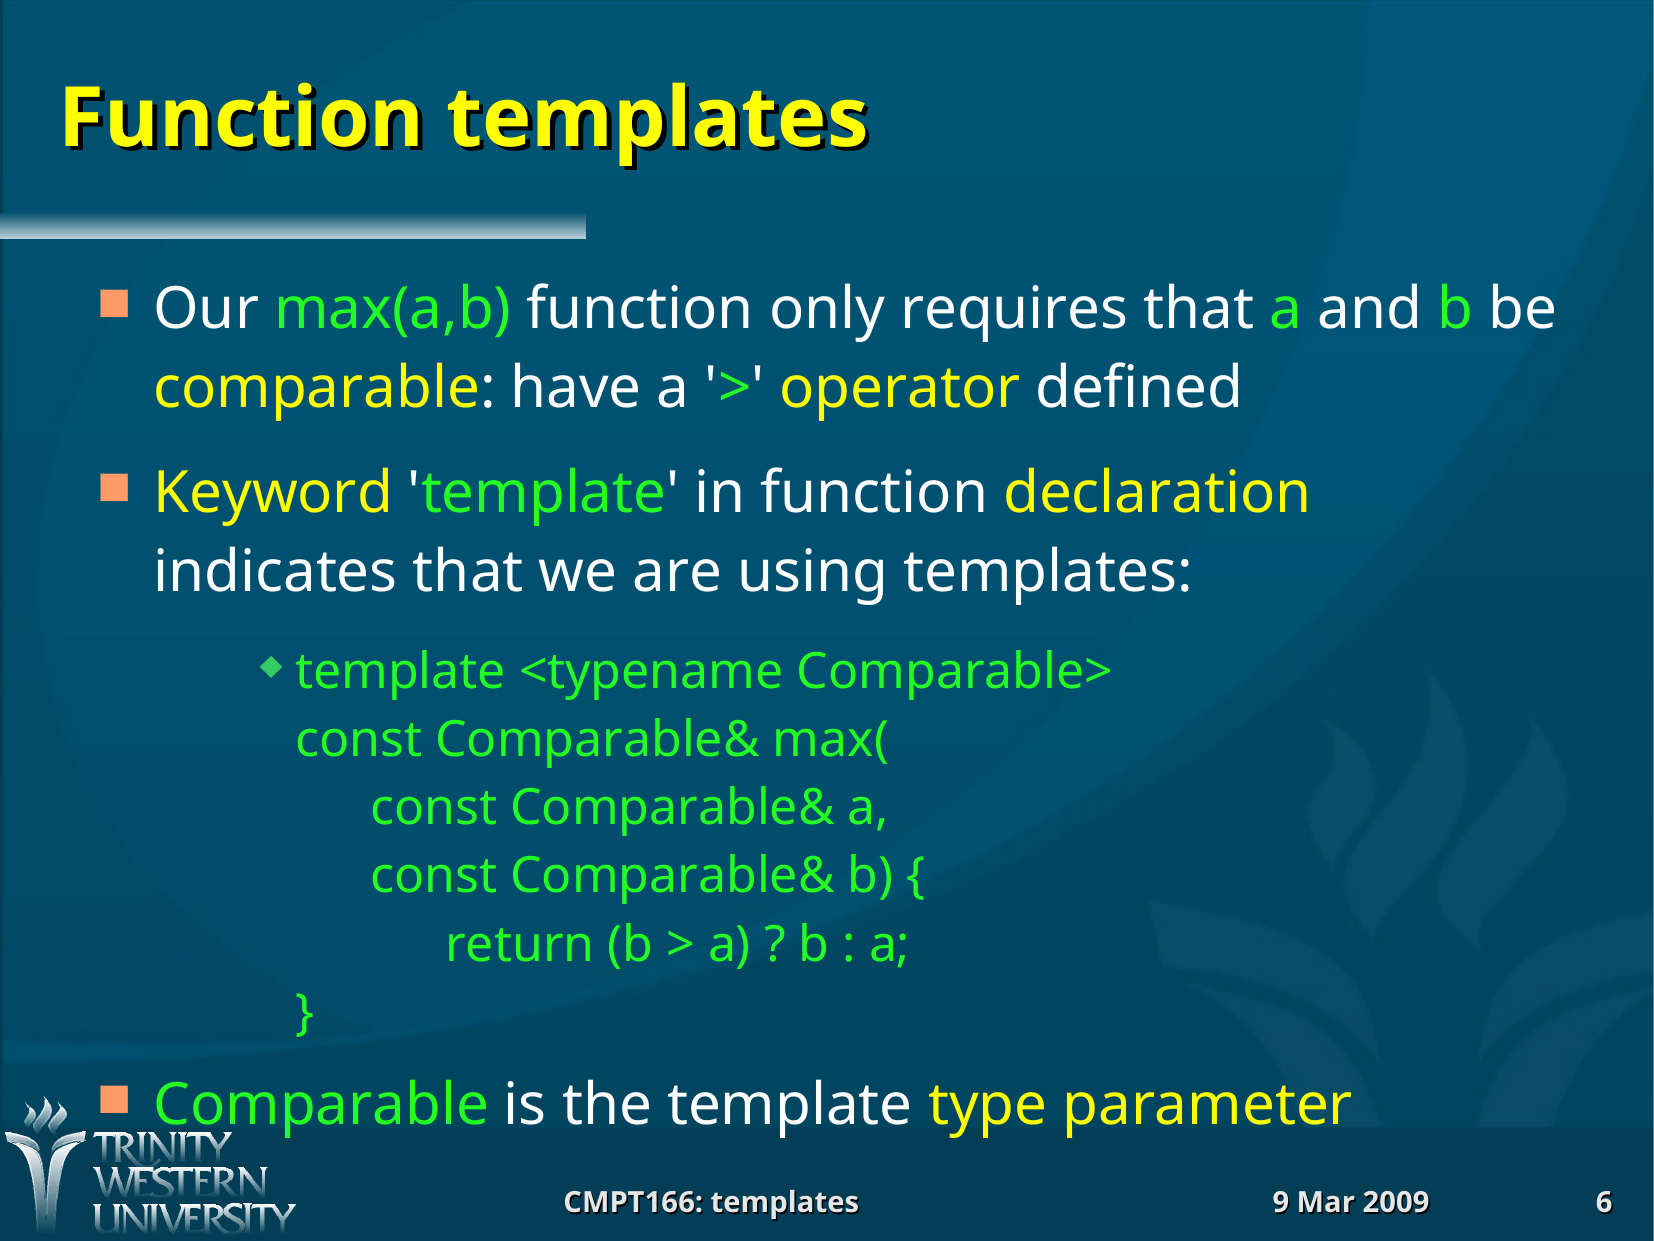

# Function templates
Our max(a,b) function only requires that a and b be comparable: have a '>' operator defined
Keyword 'template' in function declaration indicates that we are using templates:
template <typename Comparable>
const Comparable& max(
	const Comparable& a,
	const Comparable& b) {
		return (b > a) ? b : a;
}
Comparable is the template type parameter
CMPT166: templates
9 Mar 2009
6